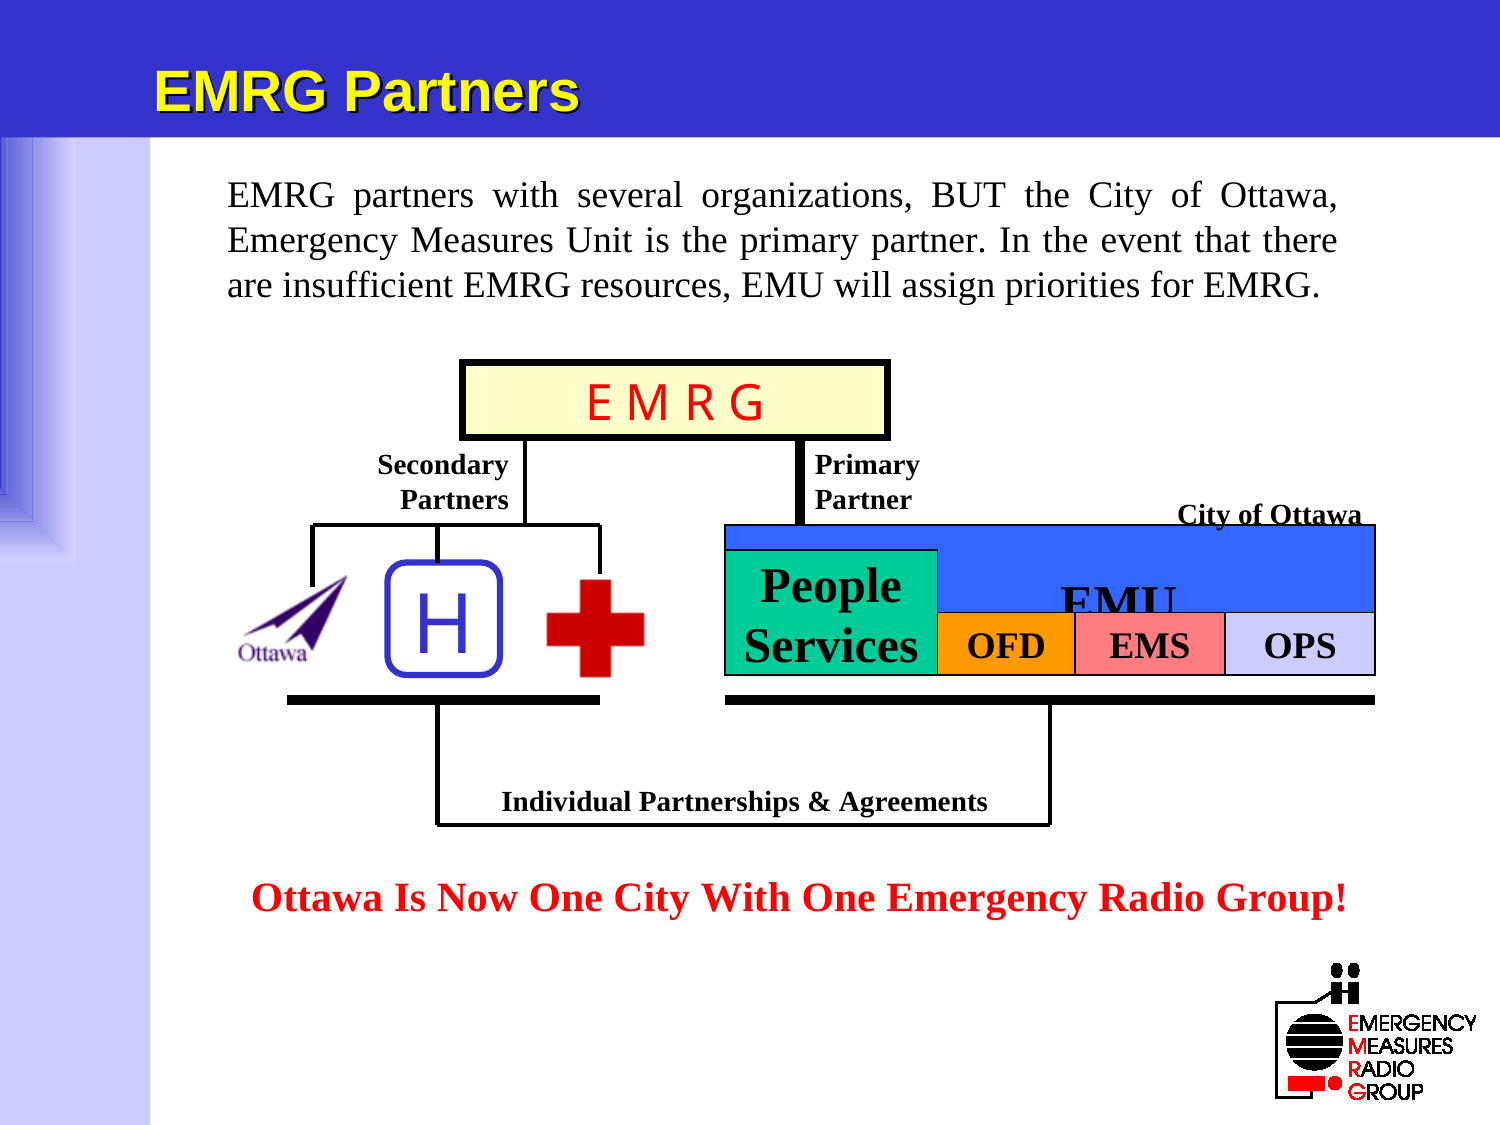

EMRG Partners
EMRG partners with several organizations, BUT the City of Ottawa, Emergency Measures Unit is the primary partner. In the event that there are insufficient EMRG resources, EMU will assign priorities for EMRG.
E M R G
Secondary
Partners
Primary
Partner
City of Ottawa
 EMU
People
Services
H
OFD
EMS
OPS
Individual Partnerships & Agreements
Ottawa Is Now One City With One Emergency Radio Group!